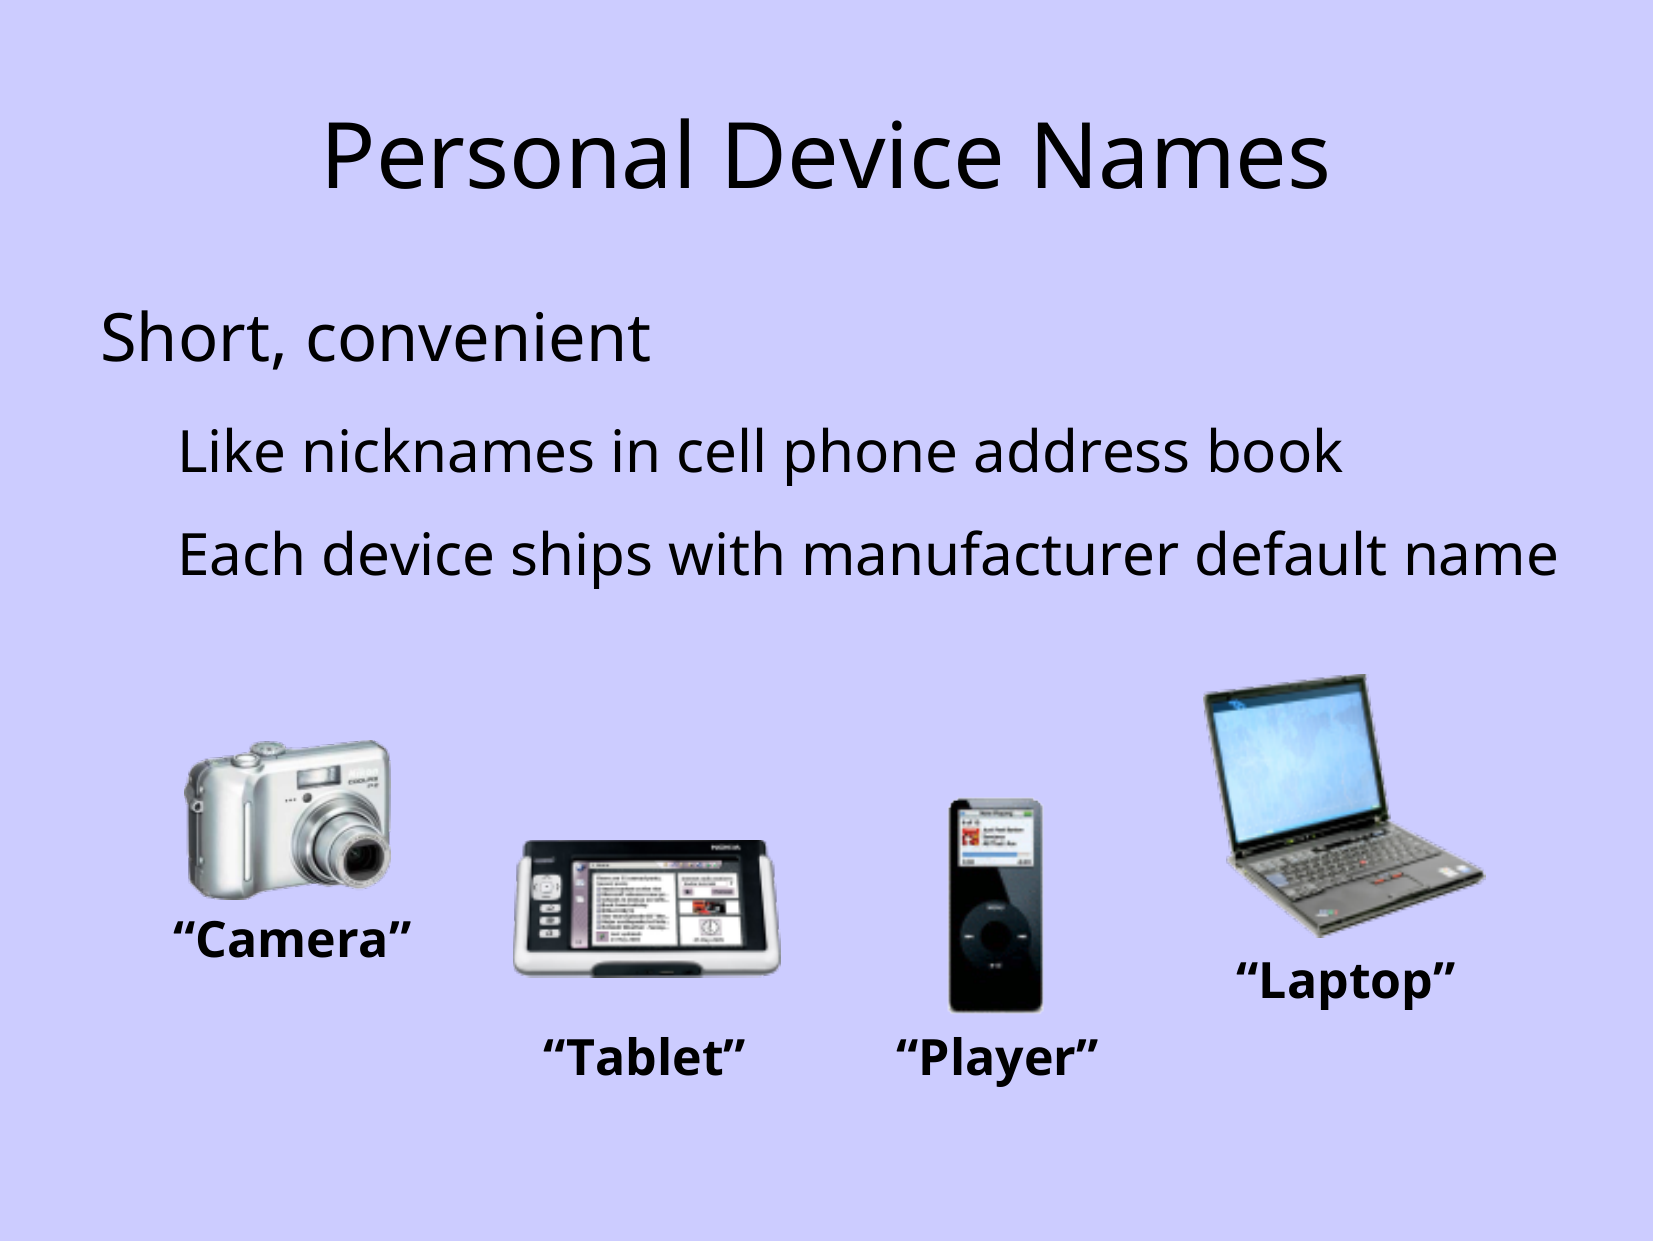

# Personal Device Names
Short, convenient
Like nicknames in cell phone address book
Each device ships with manufacturer default name
“Camera”
“Laptop”
“Player”
“Tablet”